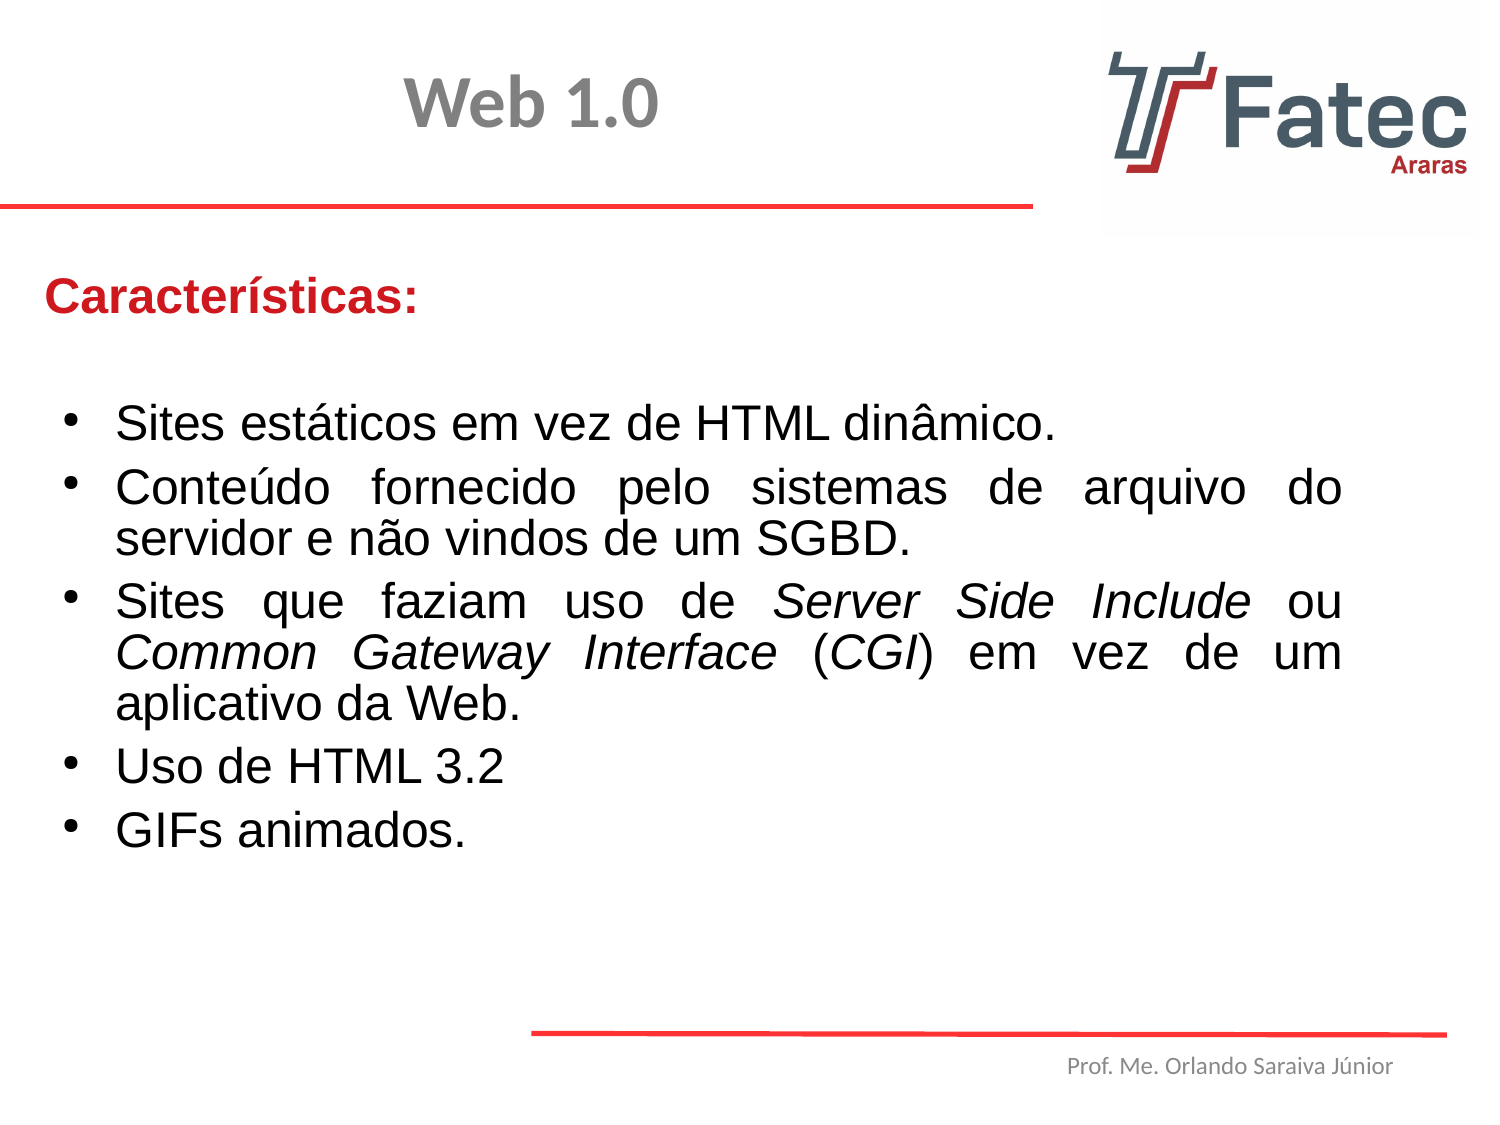

Web 1.0
# Características:
Sites estáticos em vez de HTML dinâmico.
Conteúdo fornecido pelo sistemas de arquivo do servidor e não vindos de um SGBD.
Sites que faziam uso de Server Side Include ou Common Gateway Interface (CGI) em vez de um aplicativo da Web.
Uso de HTML 3.2
GIFs animados.